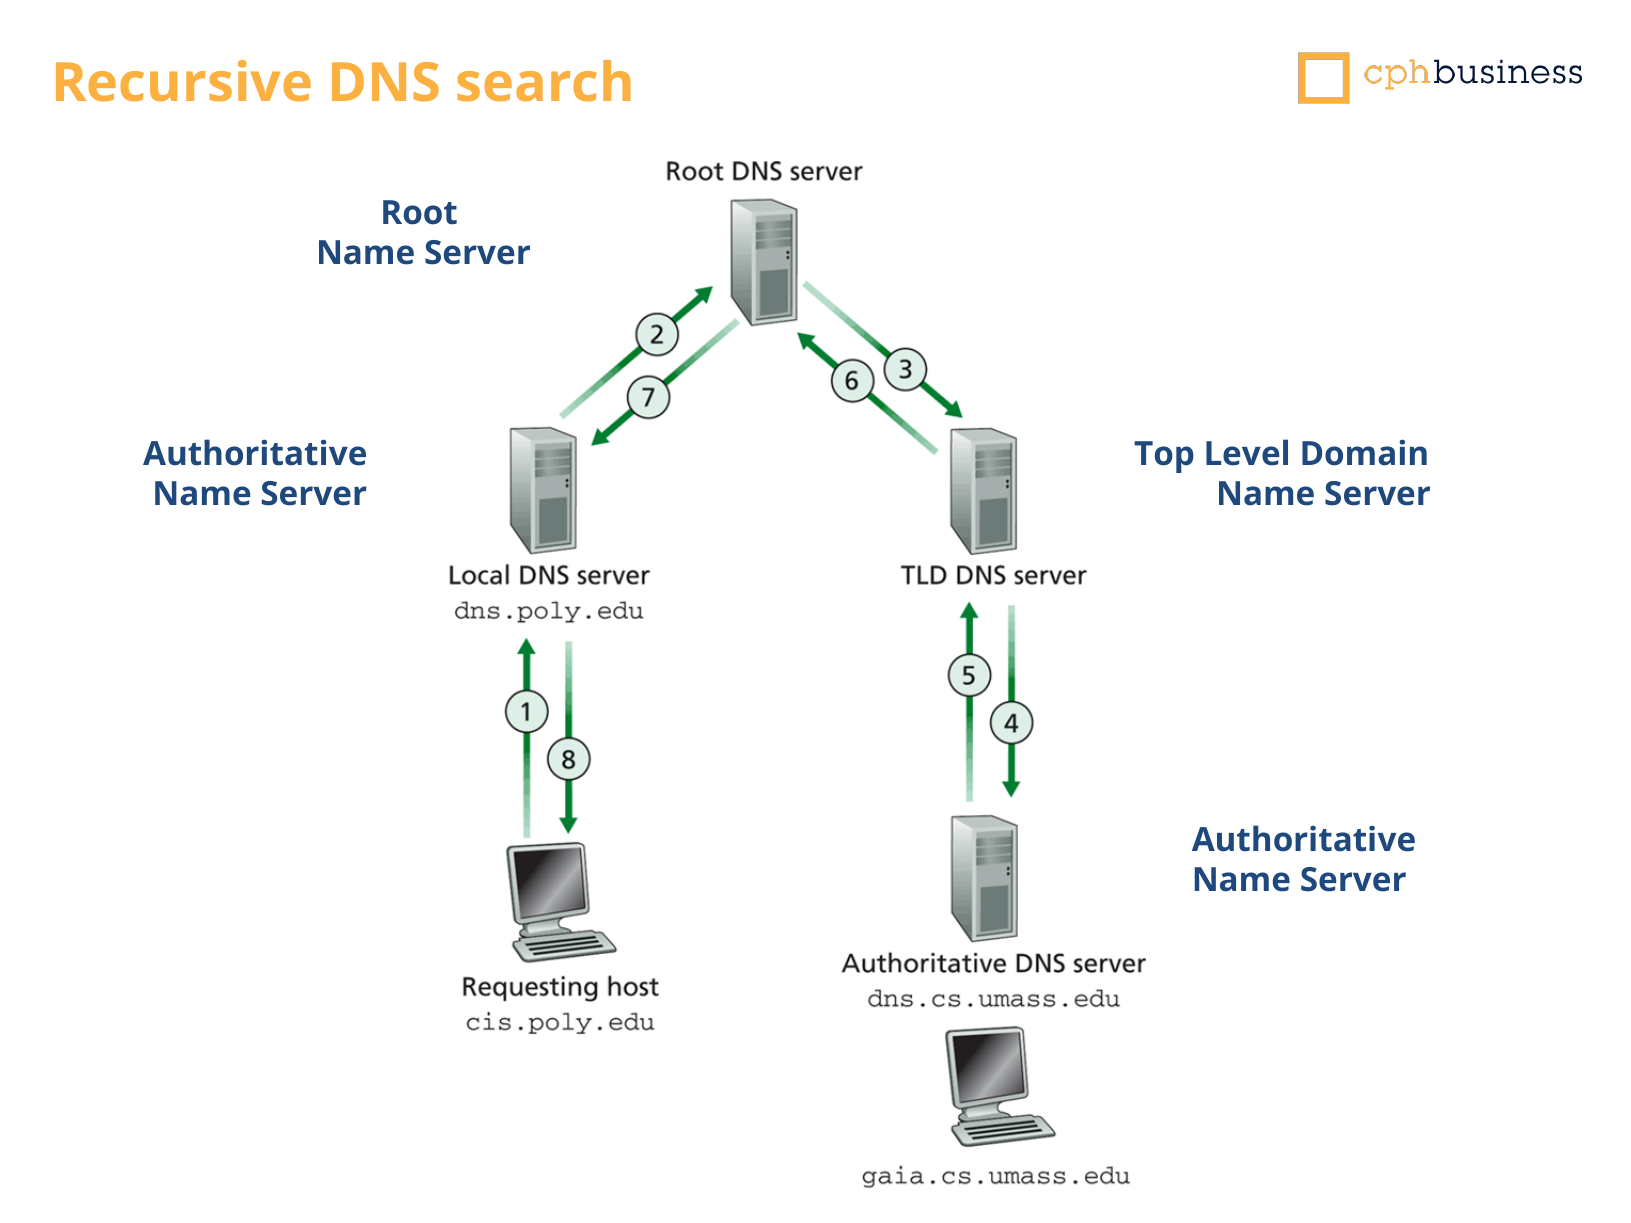

Recursive DNS search
Root
Name Server
Authoritative
Name Server
Top Level Domain
Name Server
Authoritative
Name Server